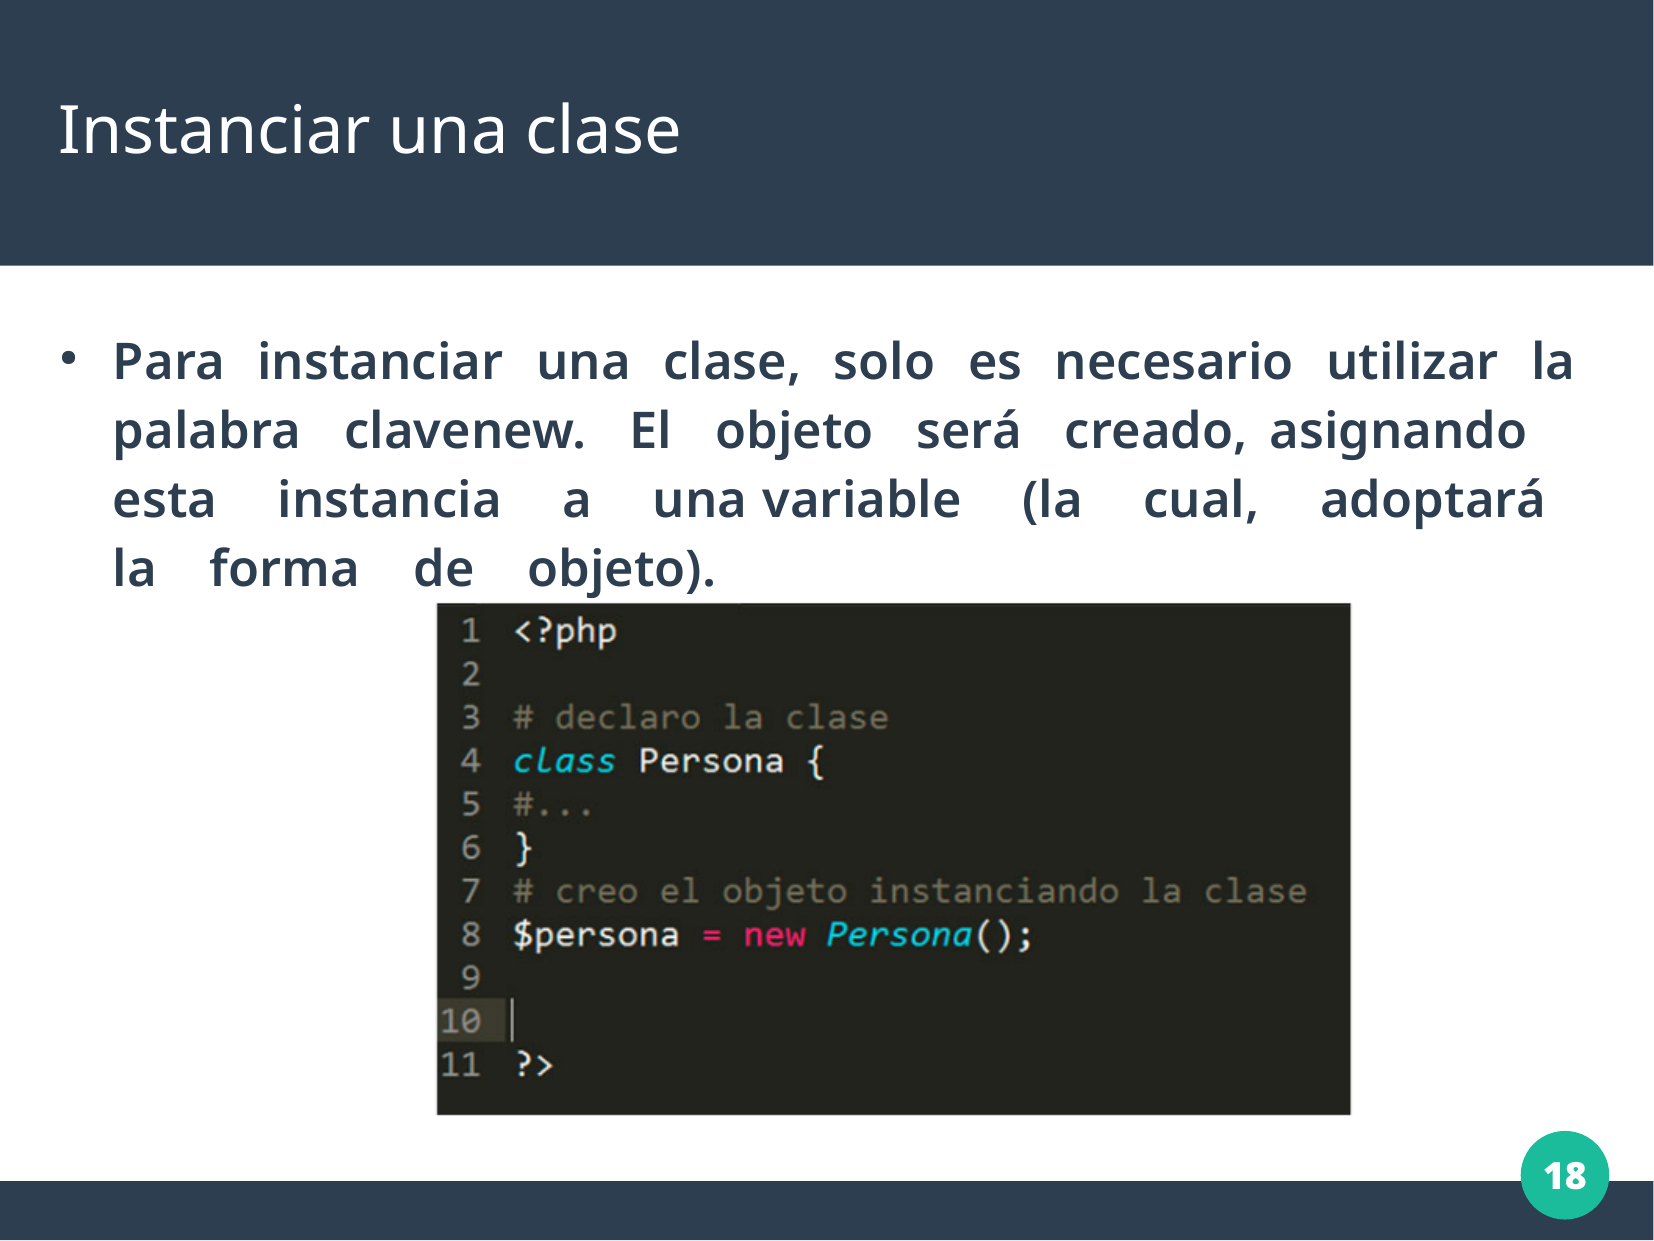

# Instanciar una clase
Para instanciar una clase, solo es necesario utilizar la palabra clavenew. El objeto será creado, asignando esta instancia a una variable (la cual, adoptará la forma de objeto).
18